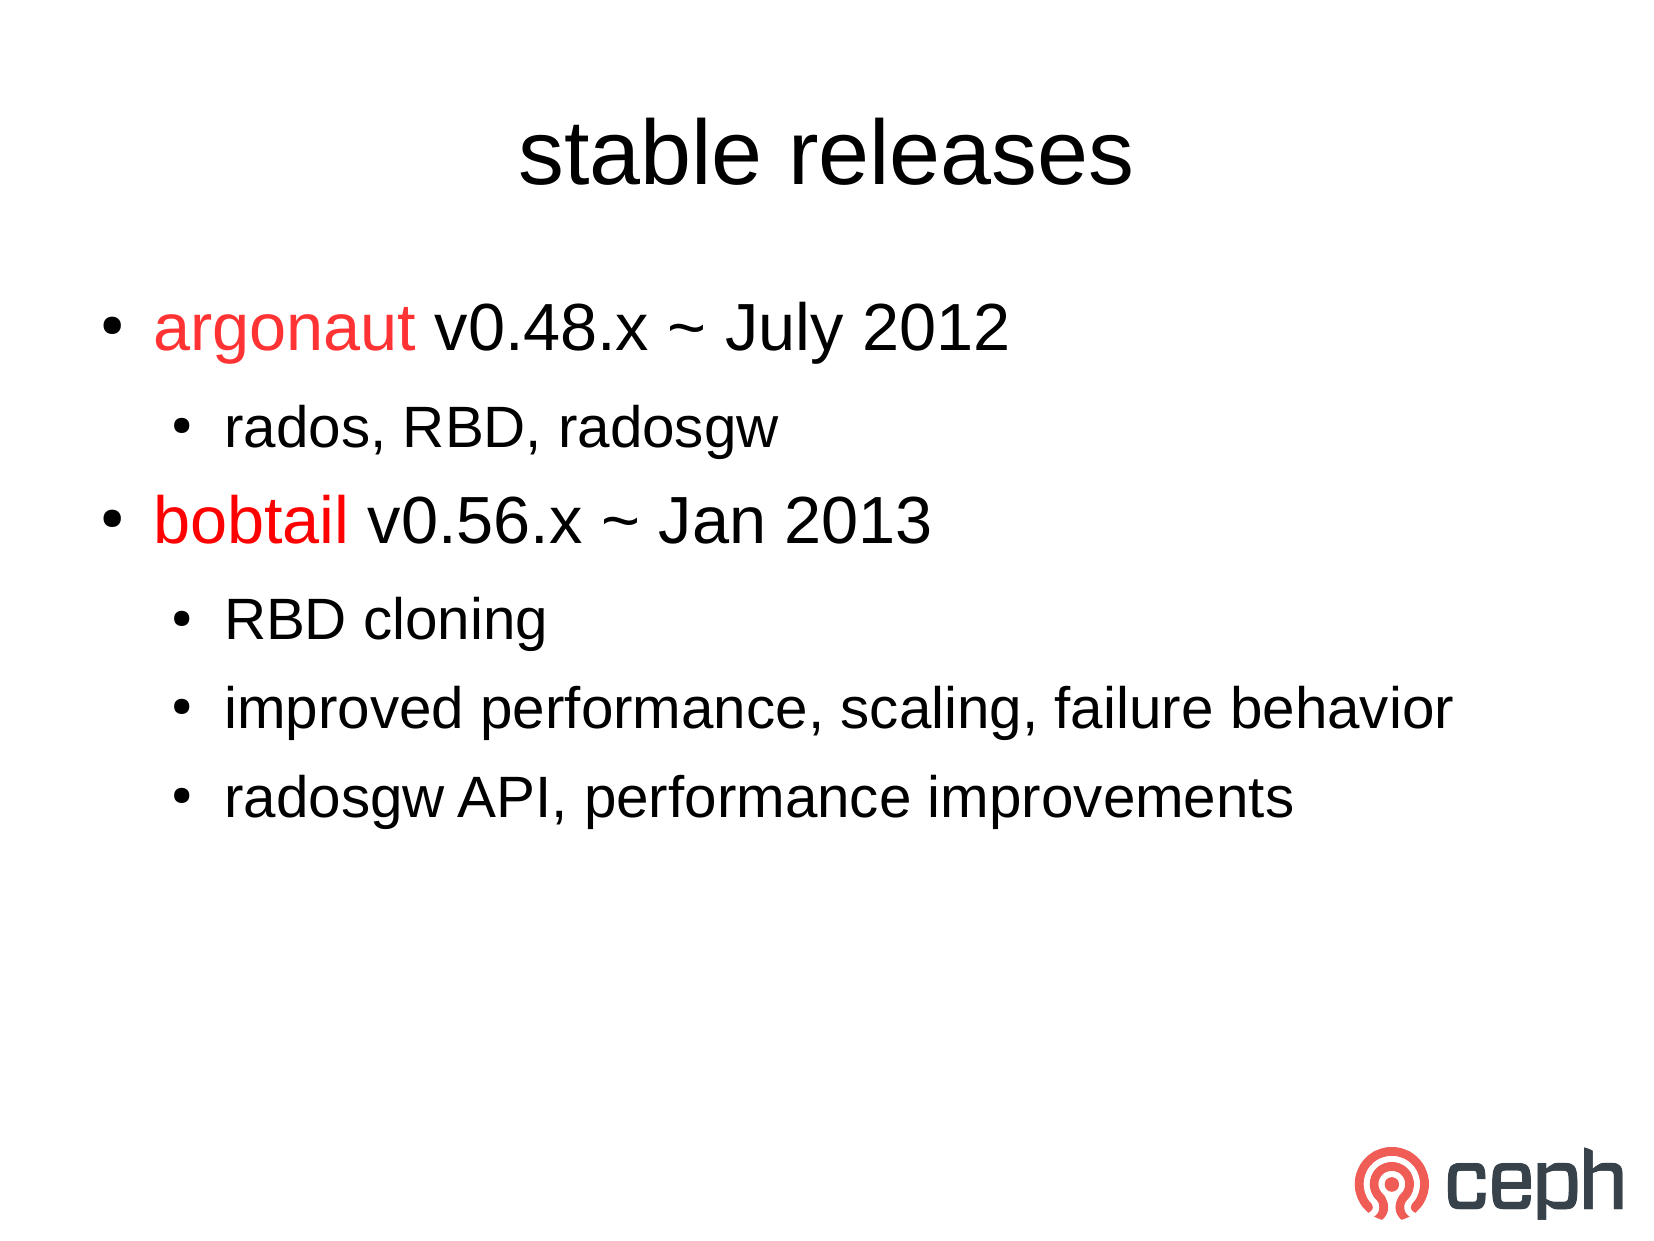

# stable releases
argonaut v0.48.x ~ July 2012
rados, RBD, radosgw
bobtail v0.56.x ~ Jan 2013
RBD cloning
improved performance, scaling, failure behavior
radosgw API, performance improvements